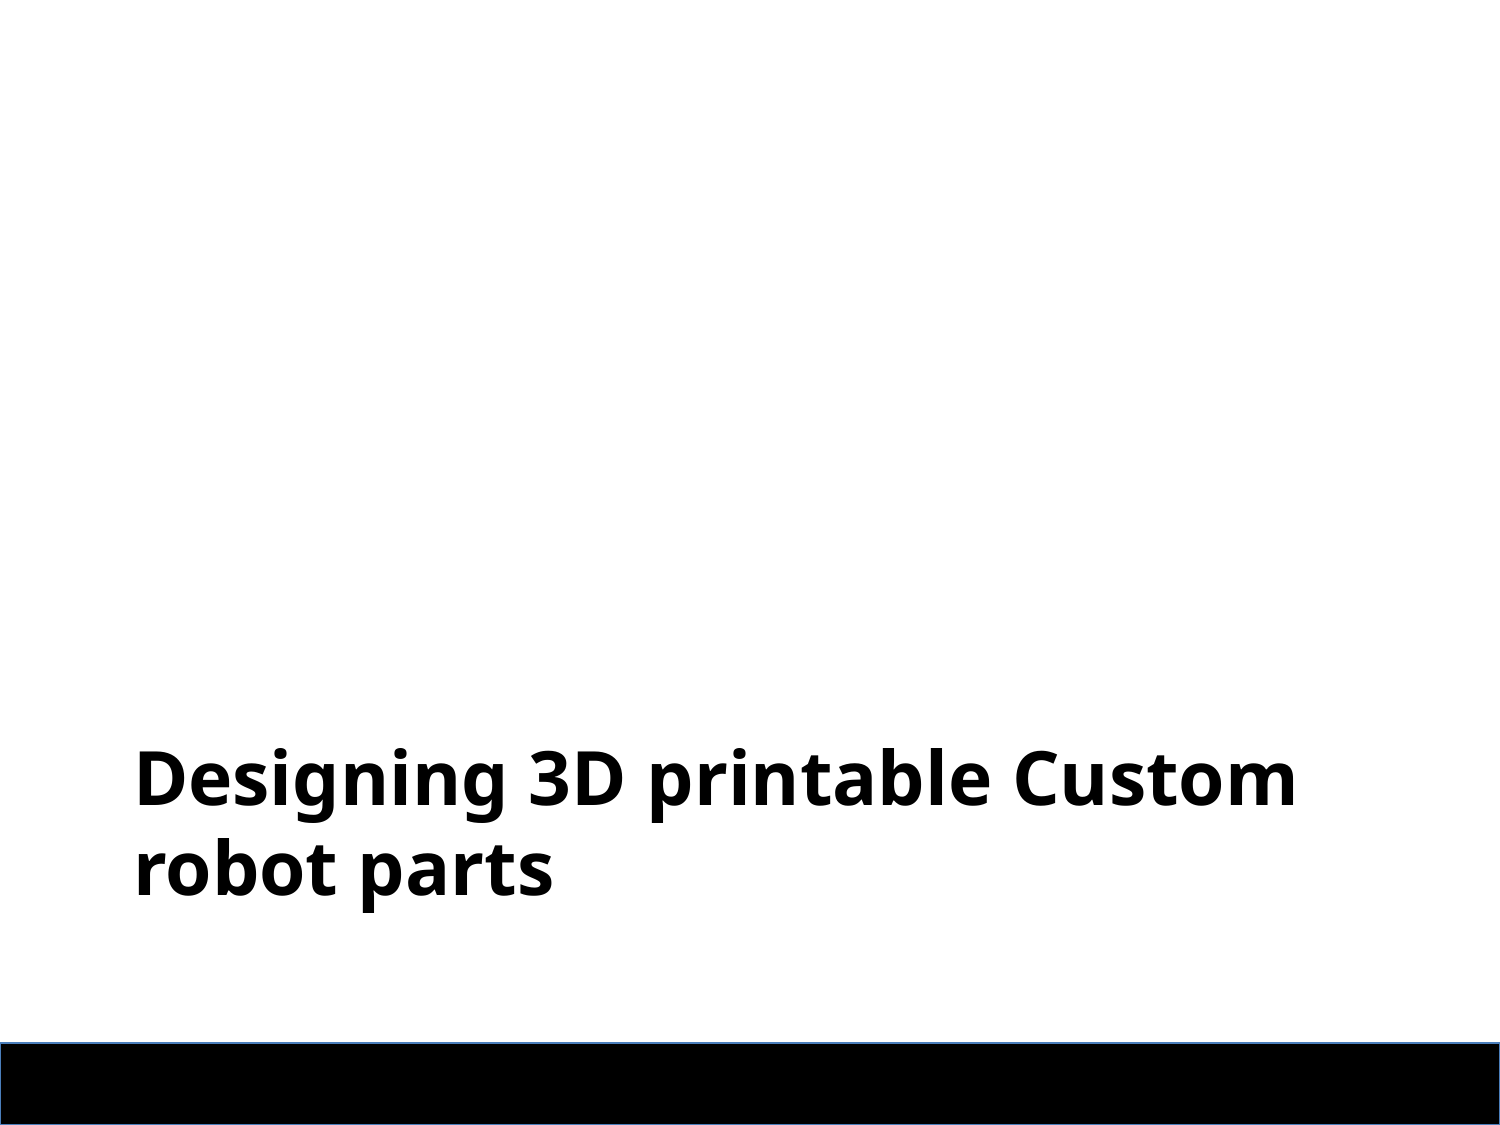

# Designing 3D printable Custom robot parts
Bits & Bots